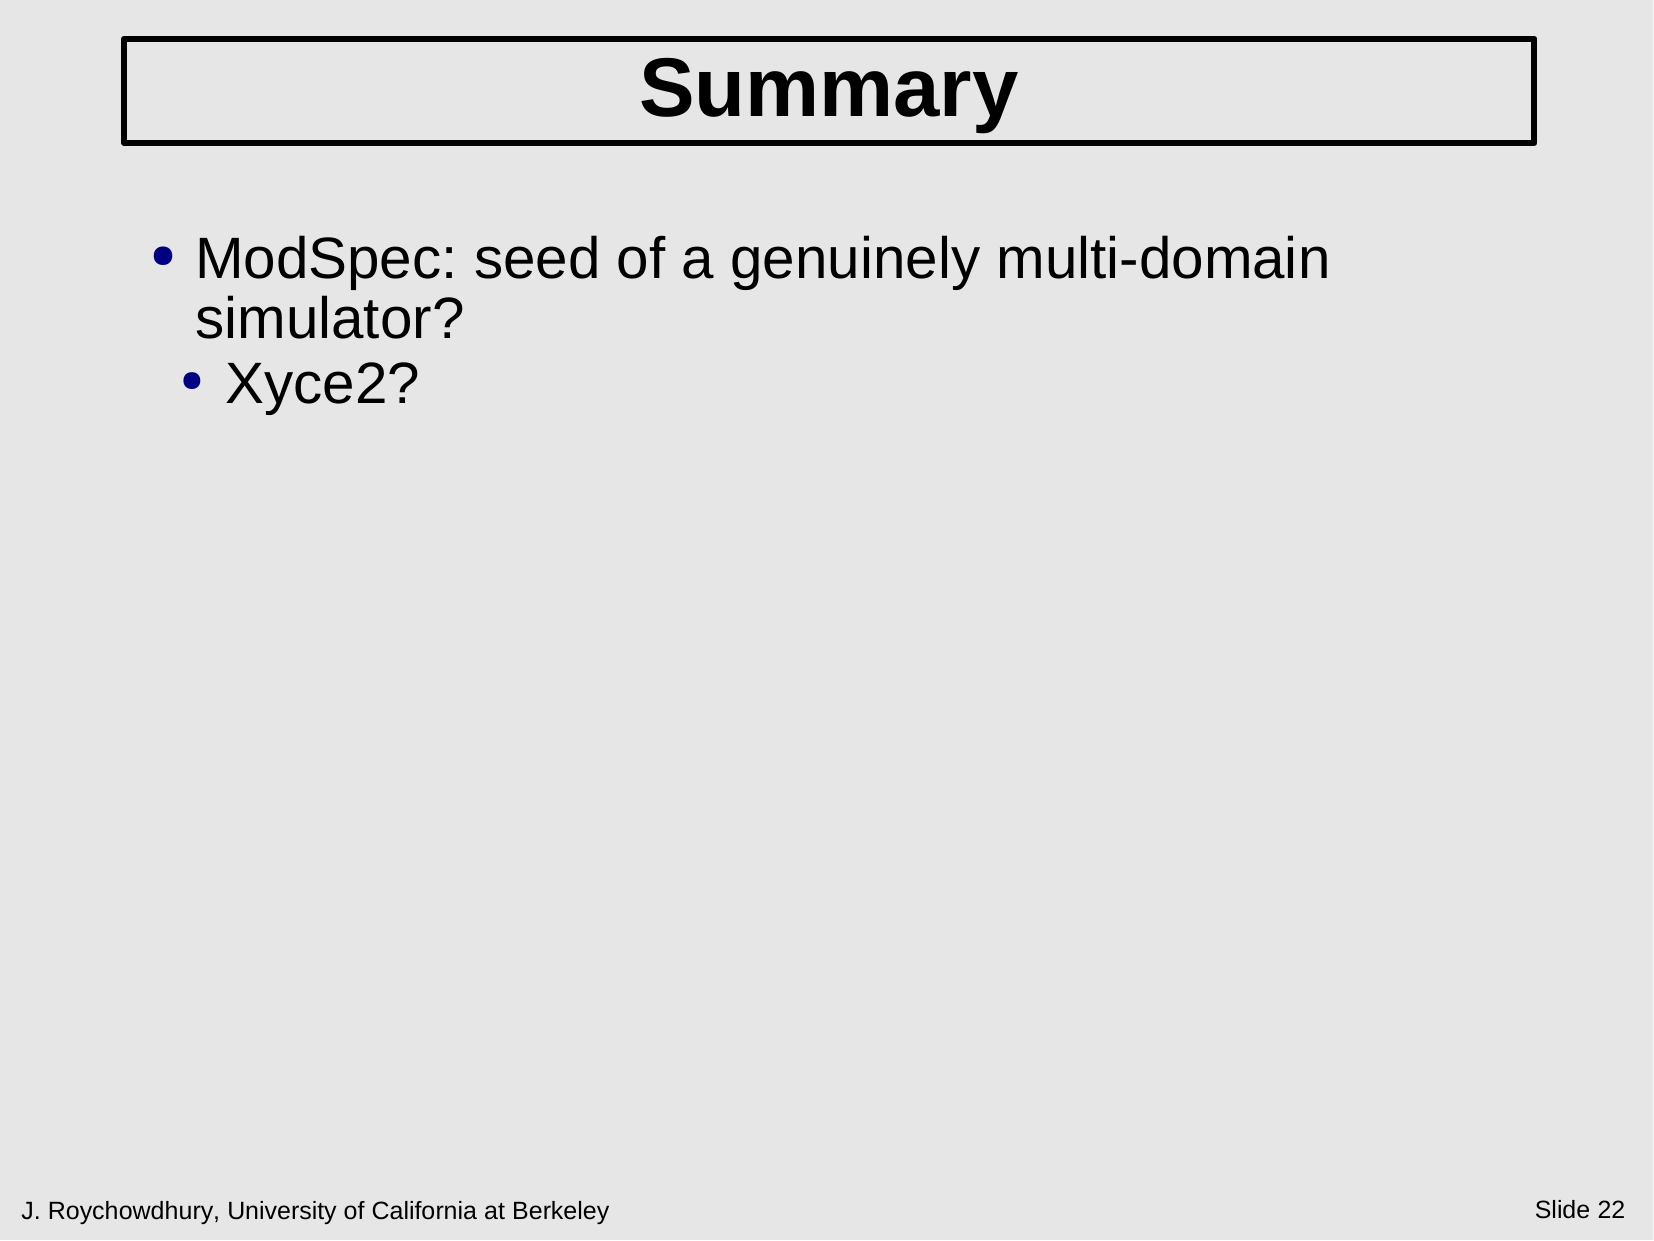

# Summary
ModSpec: seed of a genuinely multi-domain simulator?
Xyce2?